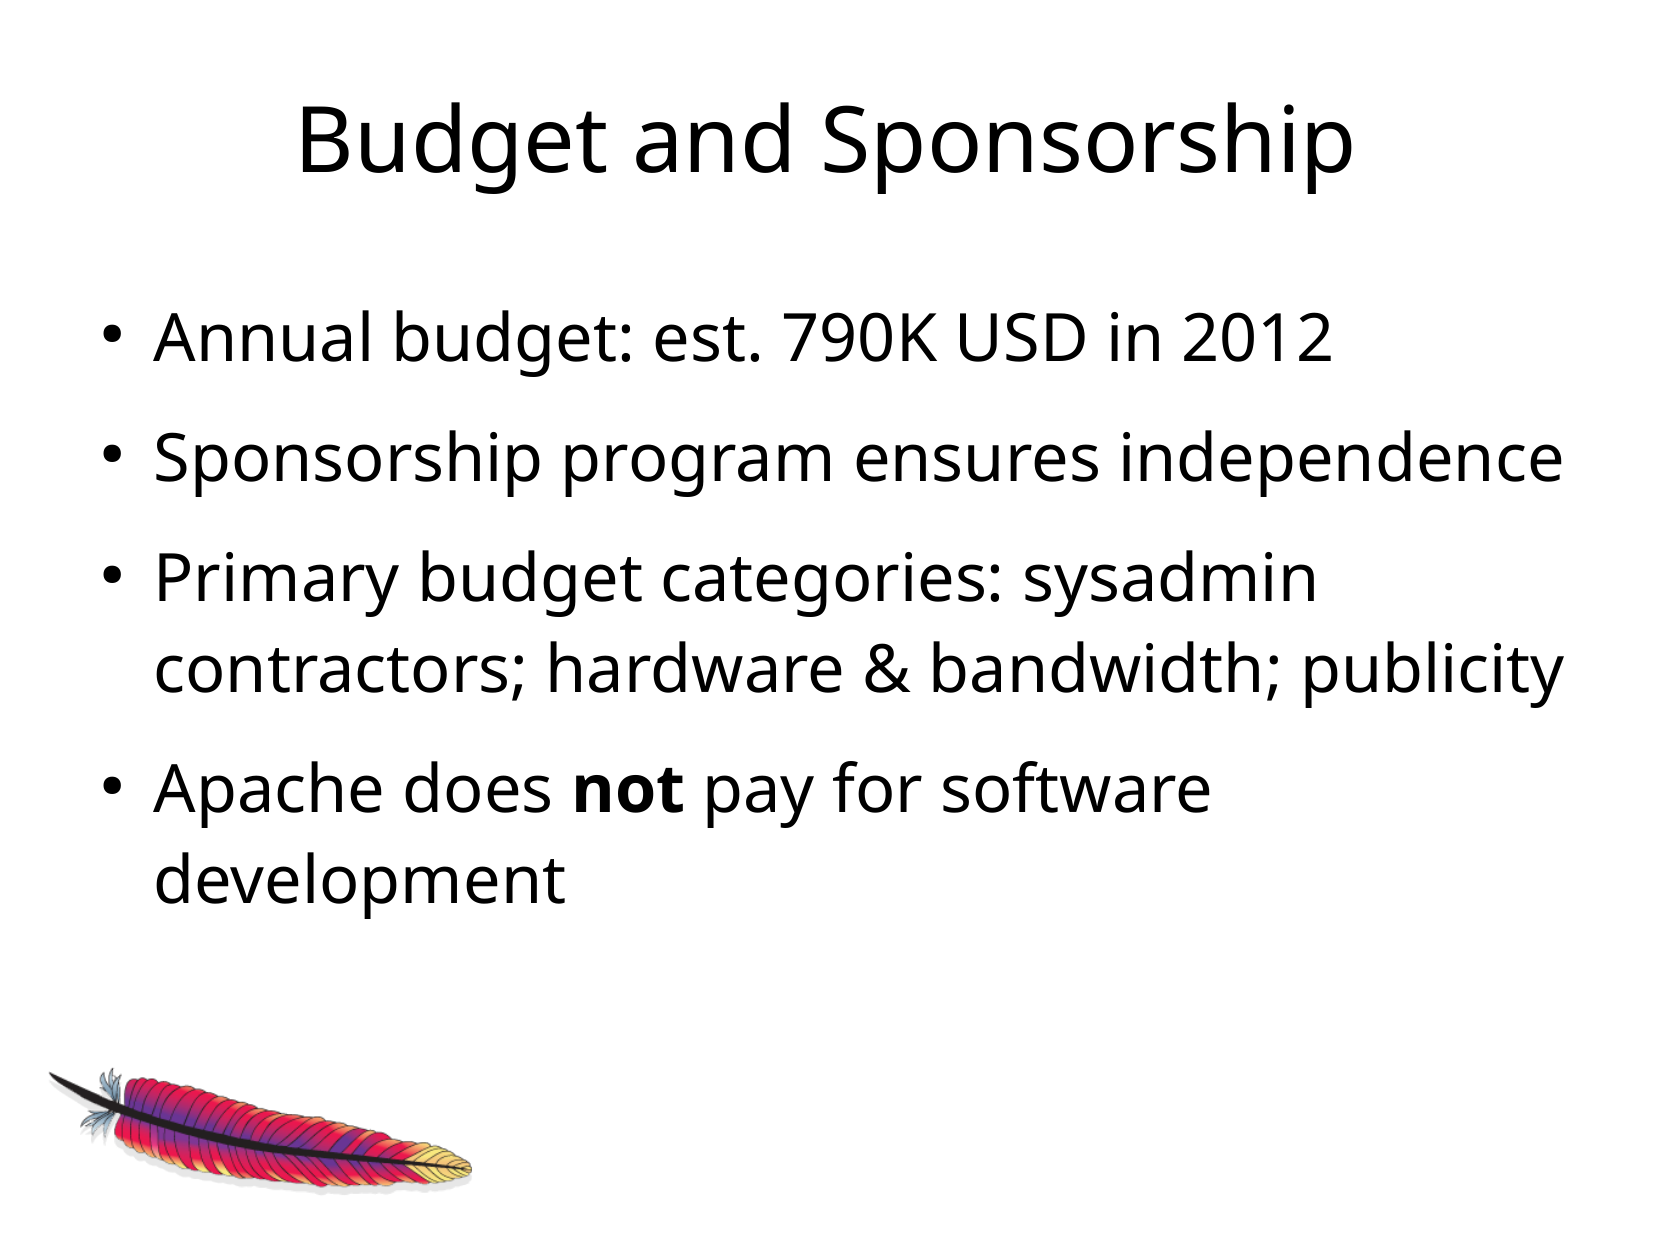

# Budget and Sponsorship
Annual budget: est. 790K USD in 2012
Sponsorship program ensures independence
Primary budget categories: sysadmin contractors; hardware & bandwidth; publicity
Apache does not pay for software development